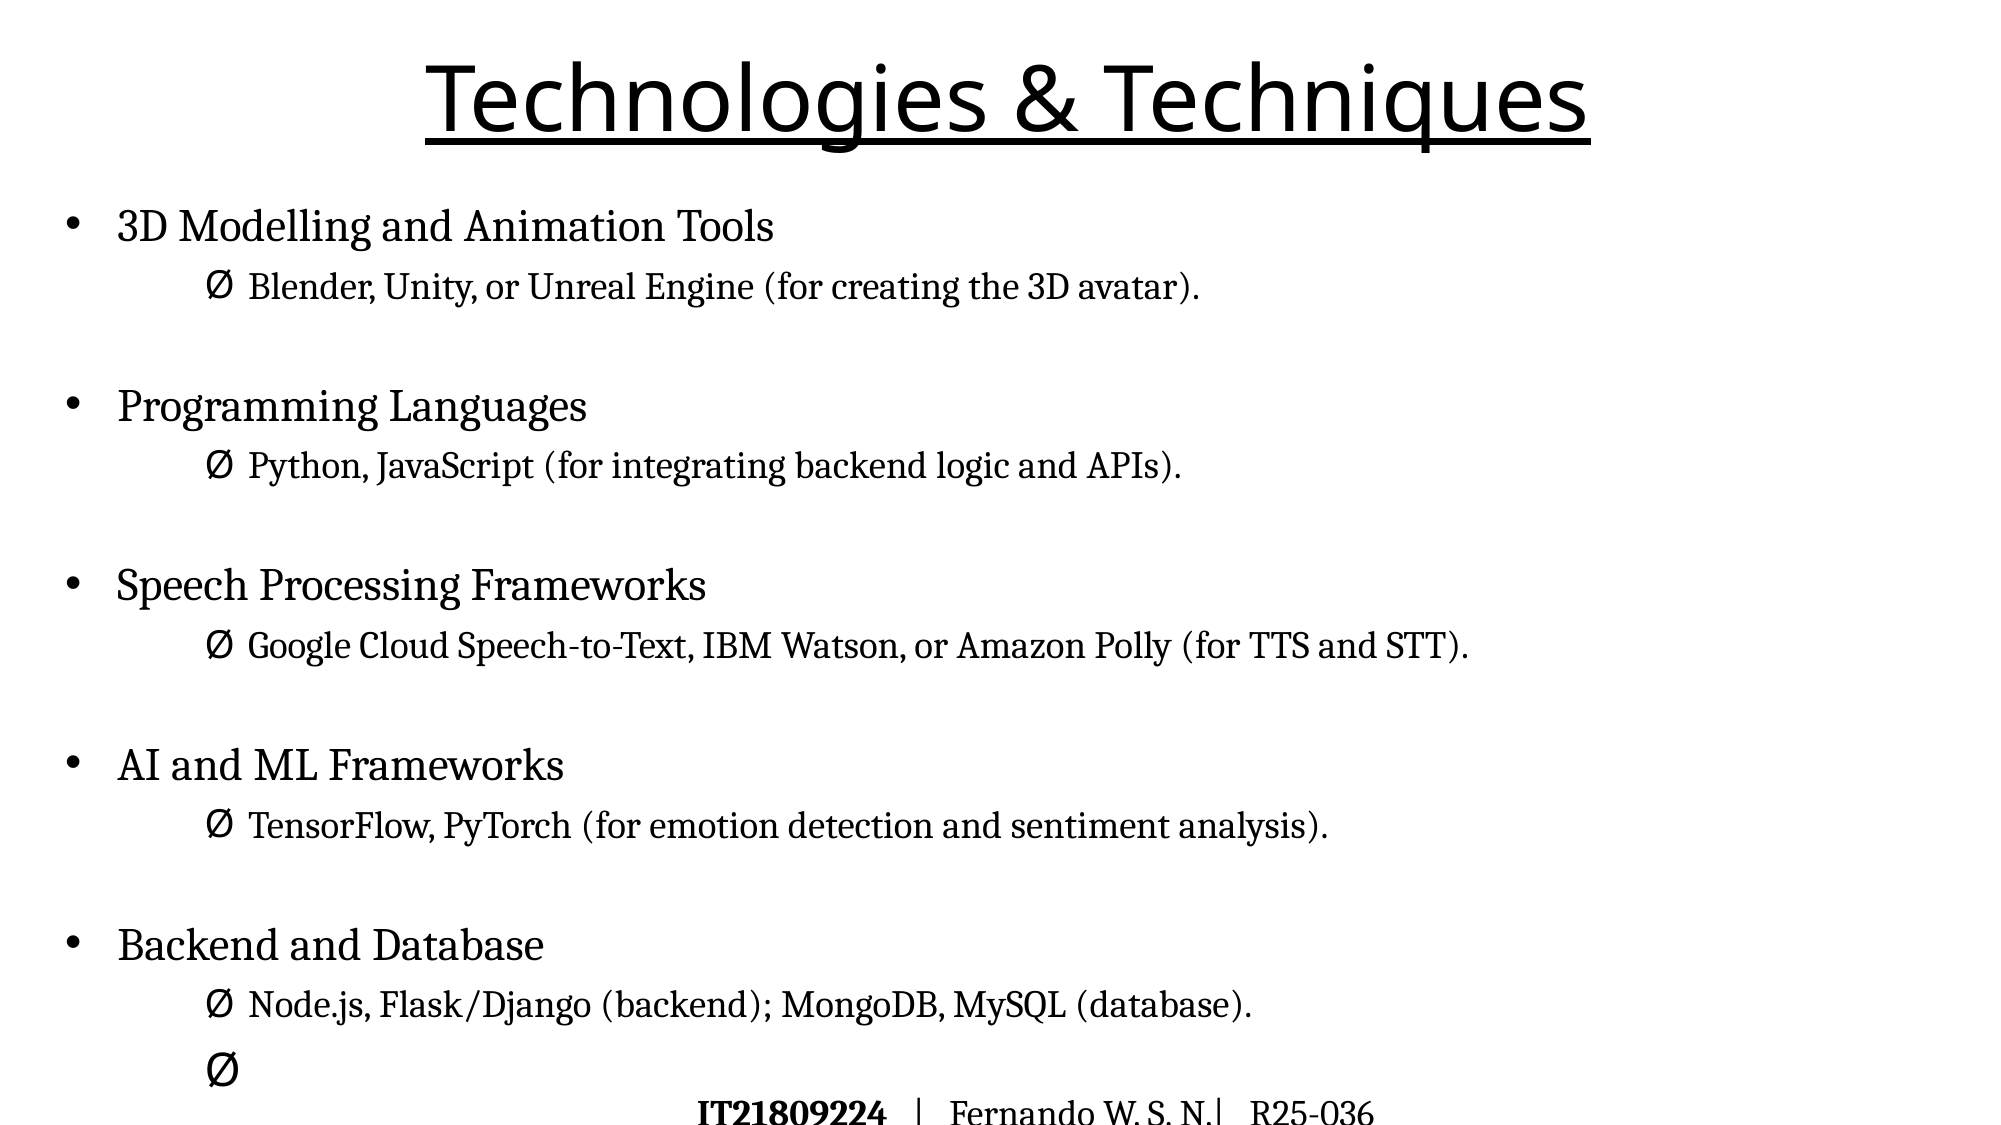

# Technologies & Techniques
3D Modelling and Animation Tools
Blender, Unity, or Unreal Engine (for creating the 3D avatar).
Programming Languages
Python, JavaScript (for integrating backend logic and APIs).
Speech Processing Frameworks
Google Cloud Speech-to-Text, IBM Watson, or Amazon Polly (for TTS and STT).
AI and ML Frameworks
TensorFlow, PyTorch (for emotion detection and sentiment analysis).
Backend and Database
Node.js, Flask/Django (backend); MongoDB, MySQL (database).
IT21809224 | Fernando W. S. N.| R25-036